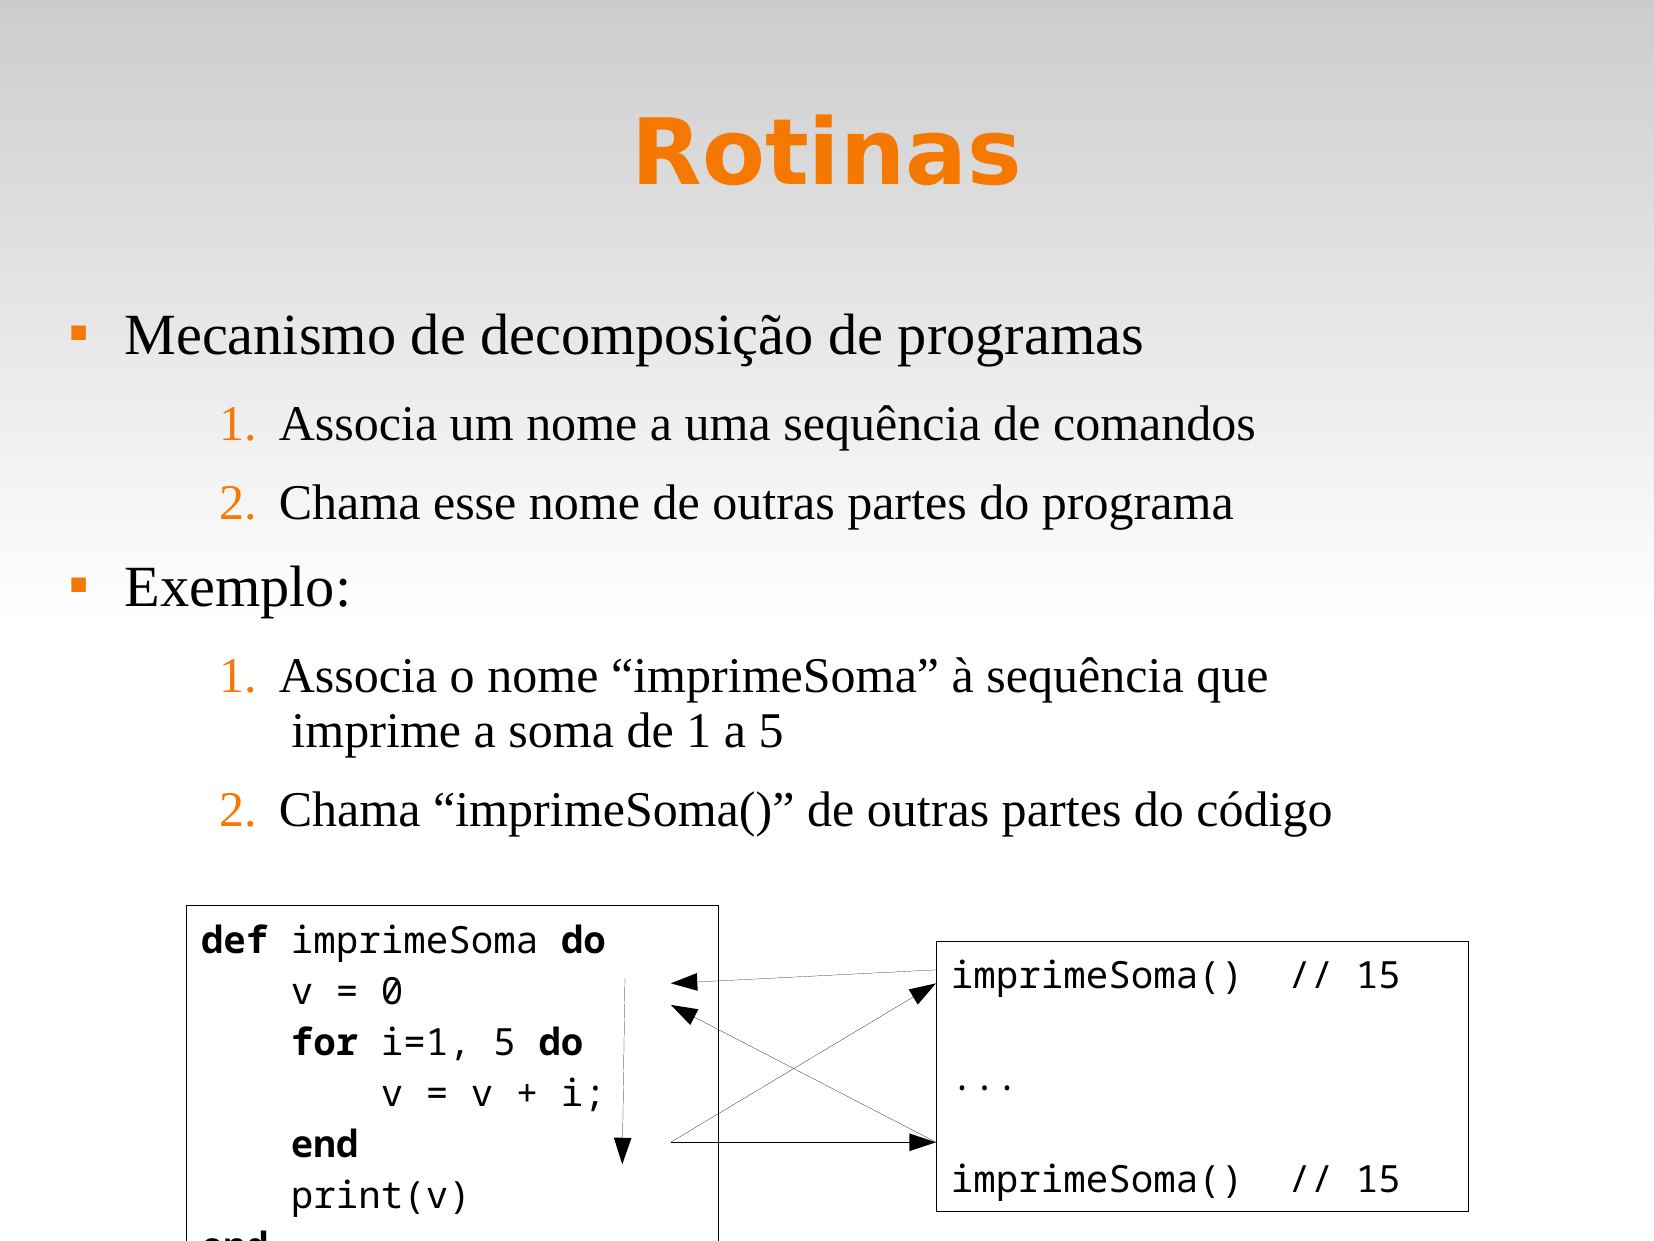

# Rotinas
Mecanismo de decomposição de programas
 Associa um nome a uma sequência de comandos
 Chama esse nome de outras partes do programa
Exemplo:
 Associa o nome “imprimeSoma” à sequência que imprime a soma de 1 a 5
 Chama “imprimeSoma()” de outras partes do código
def imprimeSoma do
 v = 0
 for i=1, 5 do
 v = v + i;
 end
 print(v)
end
imprimeSoma() // 15
...
imprimeSoma() // 15